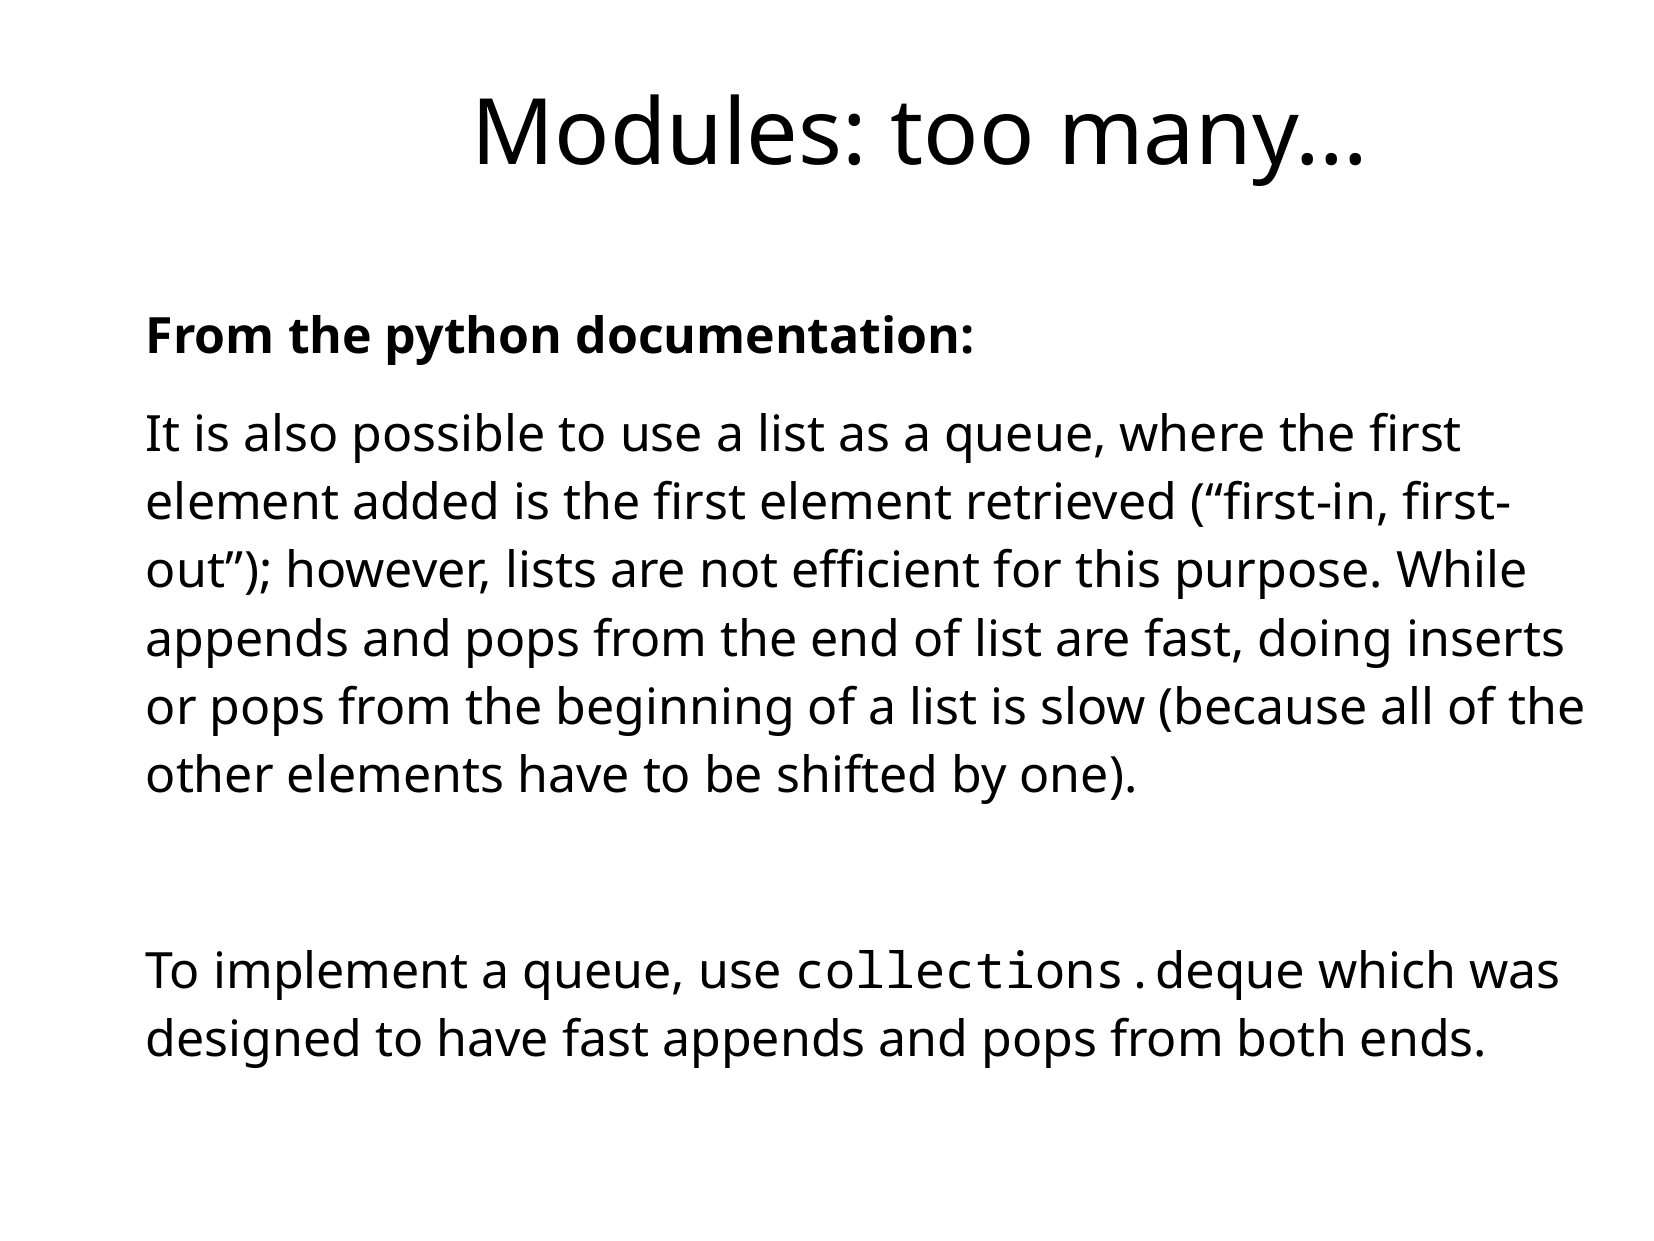

# Modules: too many...
From the python documentation:
It is also possible to use a list as a queue, where the first element added is the first element retrieved (“first-in, first-out”); however, lists are not efficient for this purpose. While appends and pops from the end of list are fast, doing inserts or pops from the beginning of a list is slow (because all of the other elements have to be shifted by one).
To implement a queue, use collections.deque which was designed to have fast appends and pops from both ends.